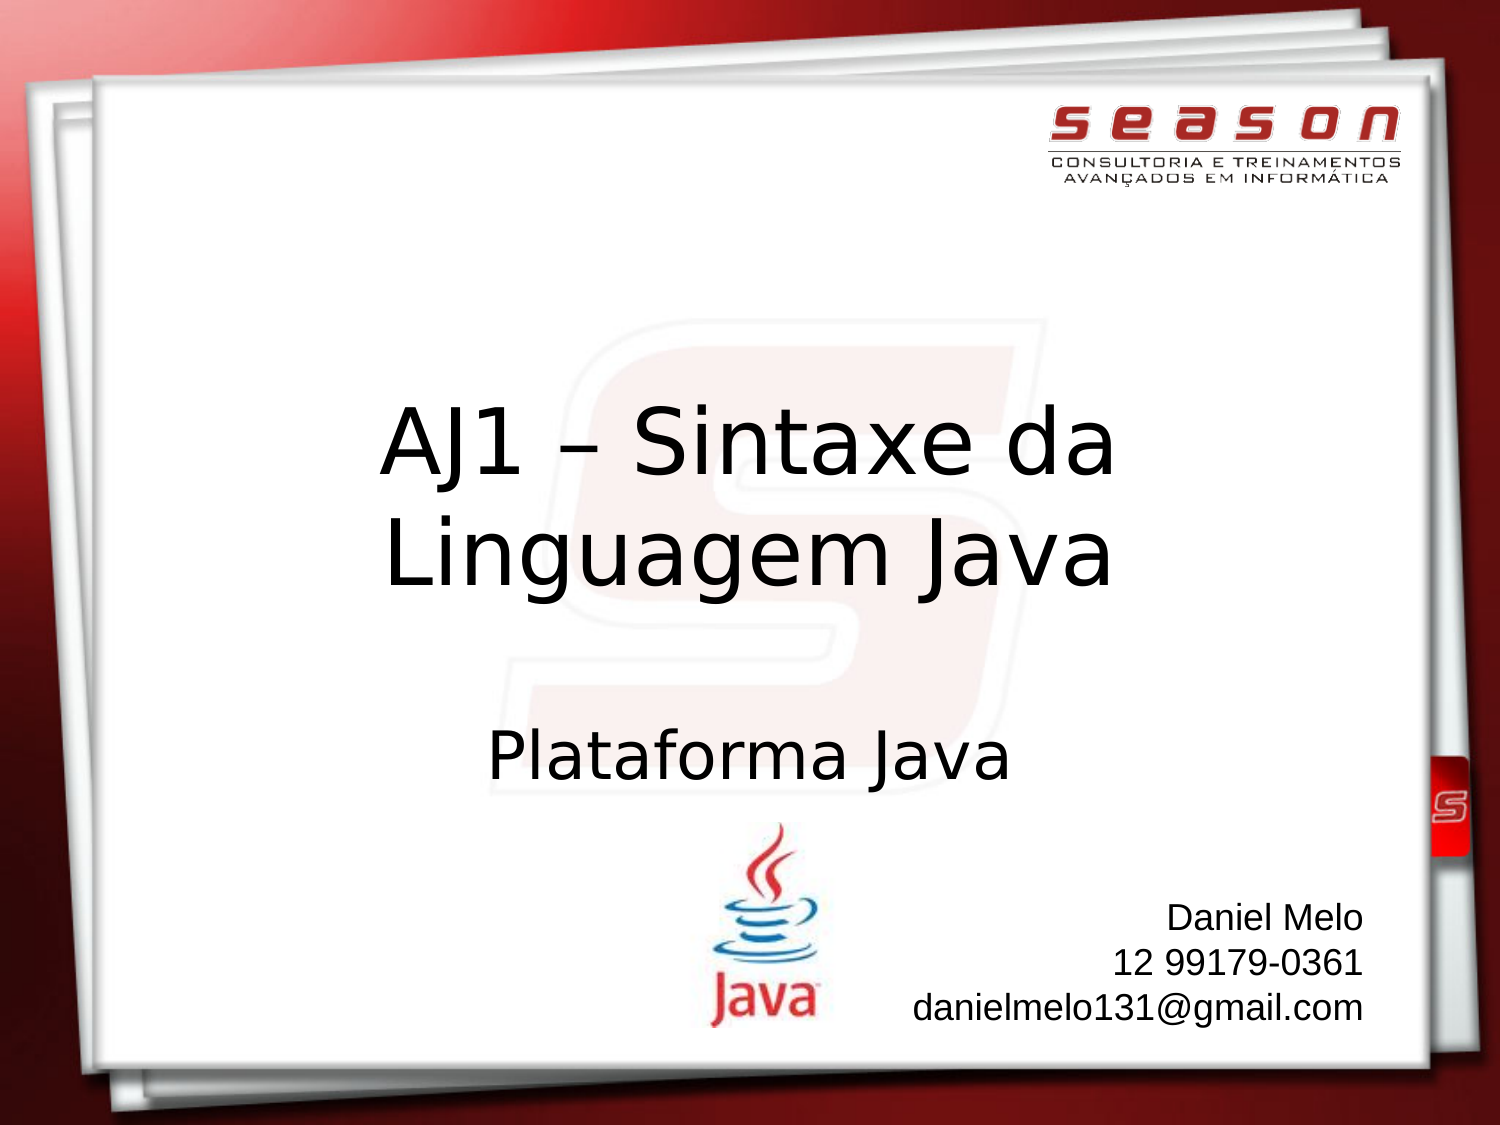

# AJ1 – Sintaxe da Linguagem Java Plataforma Java
Daniel Melo
12 99179-0361
danielmelo131@gmail.com